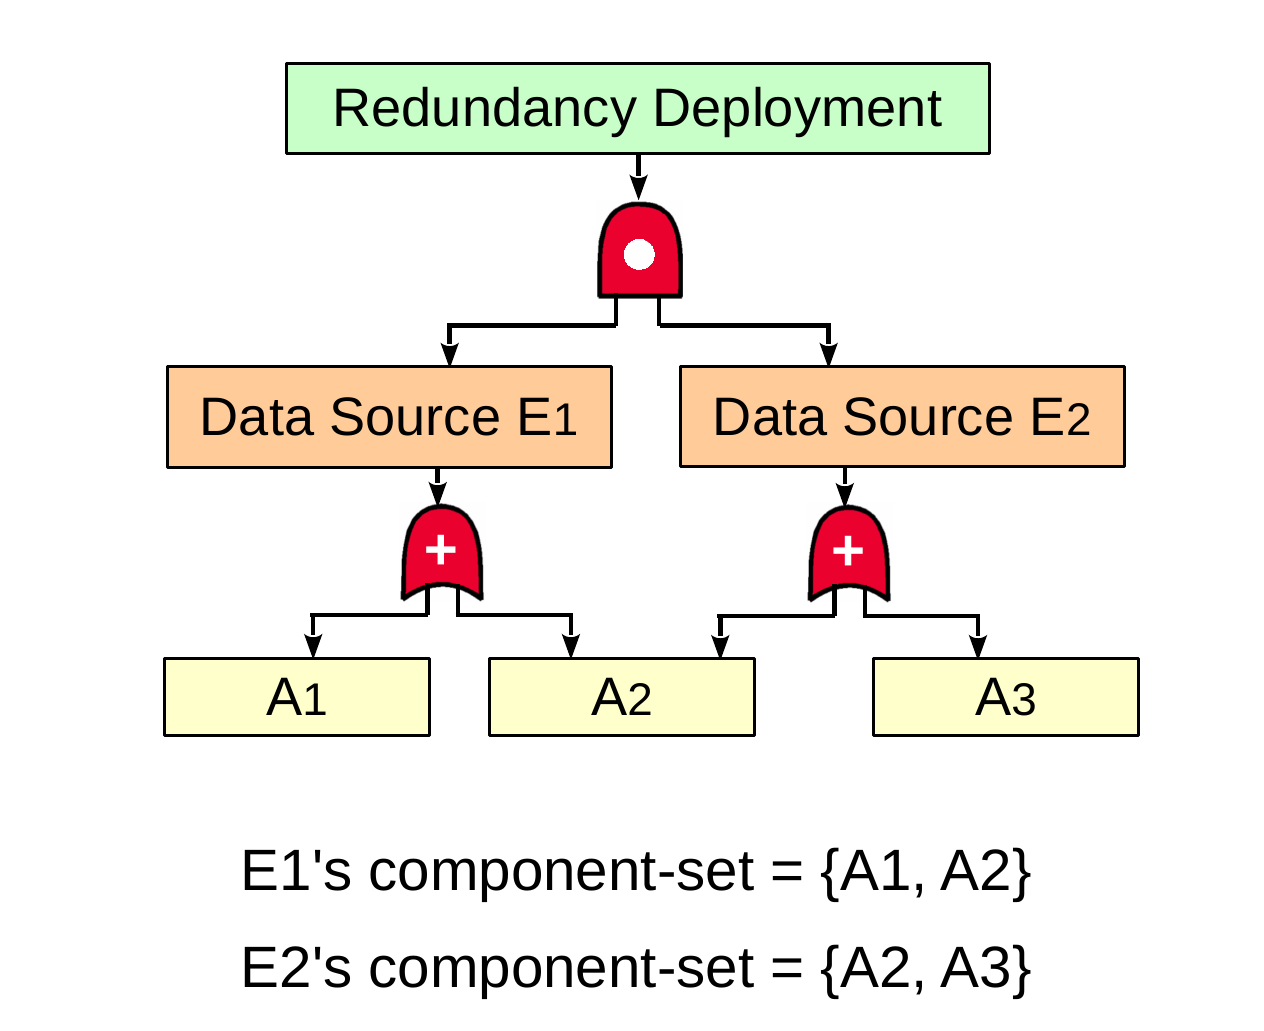

Redundancy Deployment
Data Source E1
Data Source E2
+
+
A2
A1
A3
E1's component-set = {A1, A2}
E2's component-set = {A2, A3}